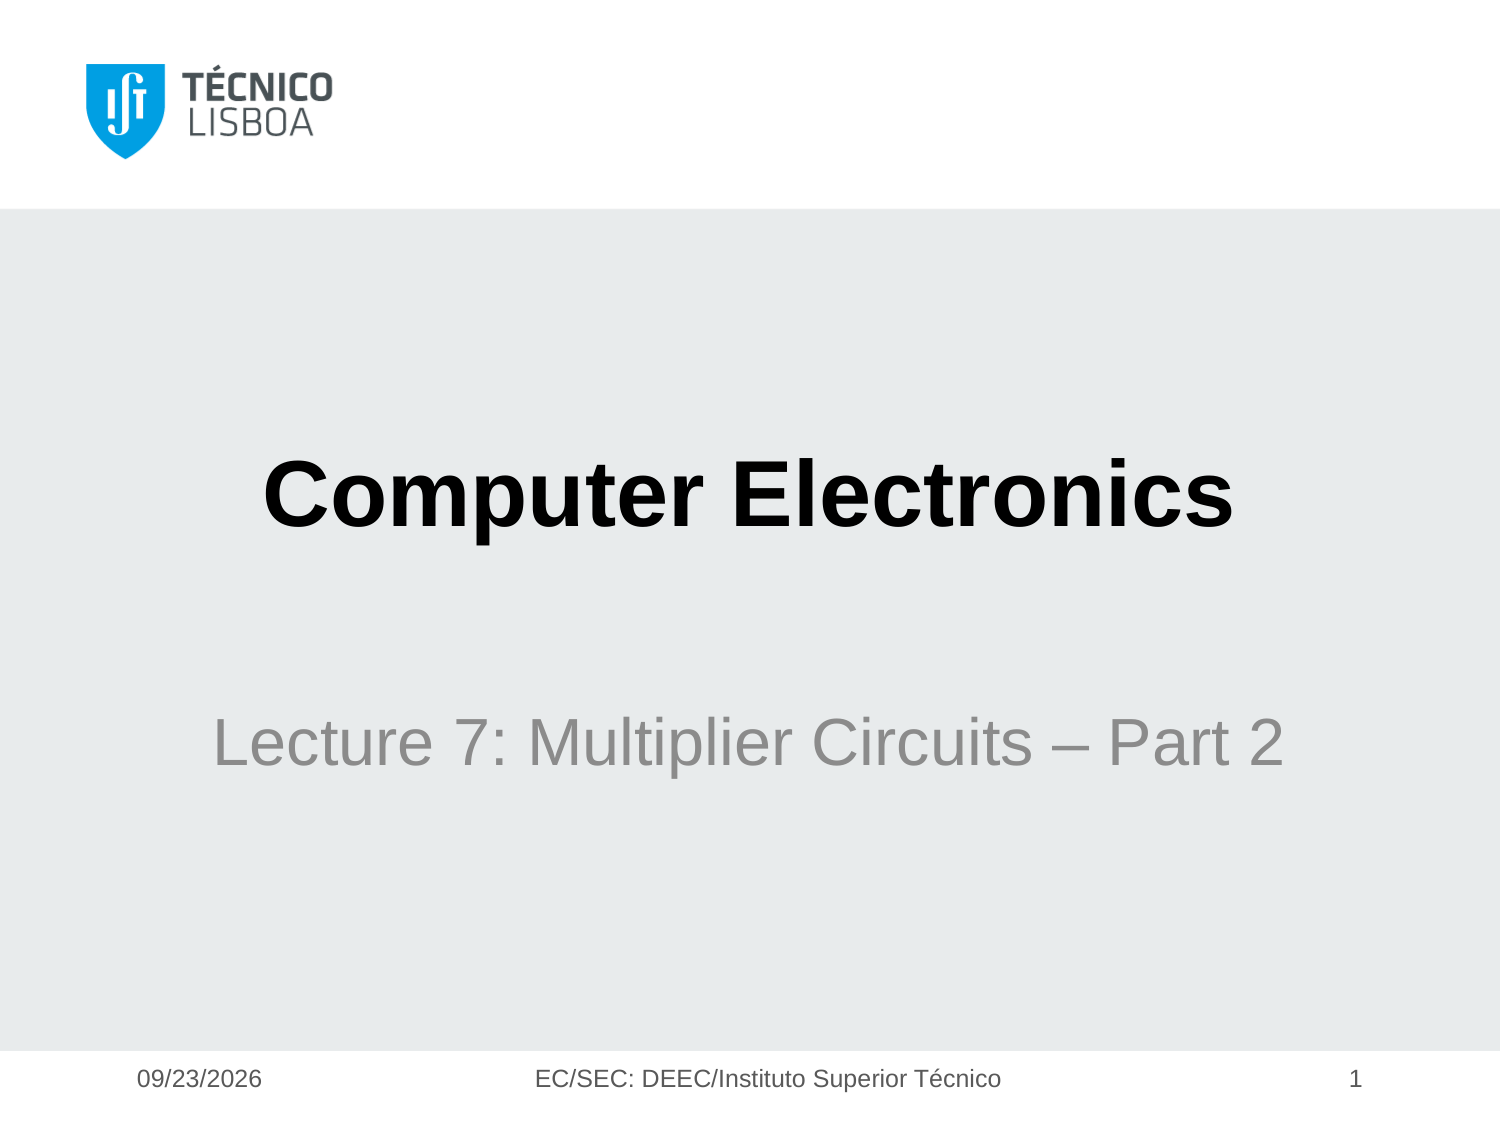

Computer Electronics
# Lecture 7: Multiplier Circuits – Part 2
EC/SEC: DEEC/Instituto Superior Técnico
1